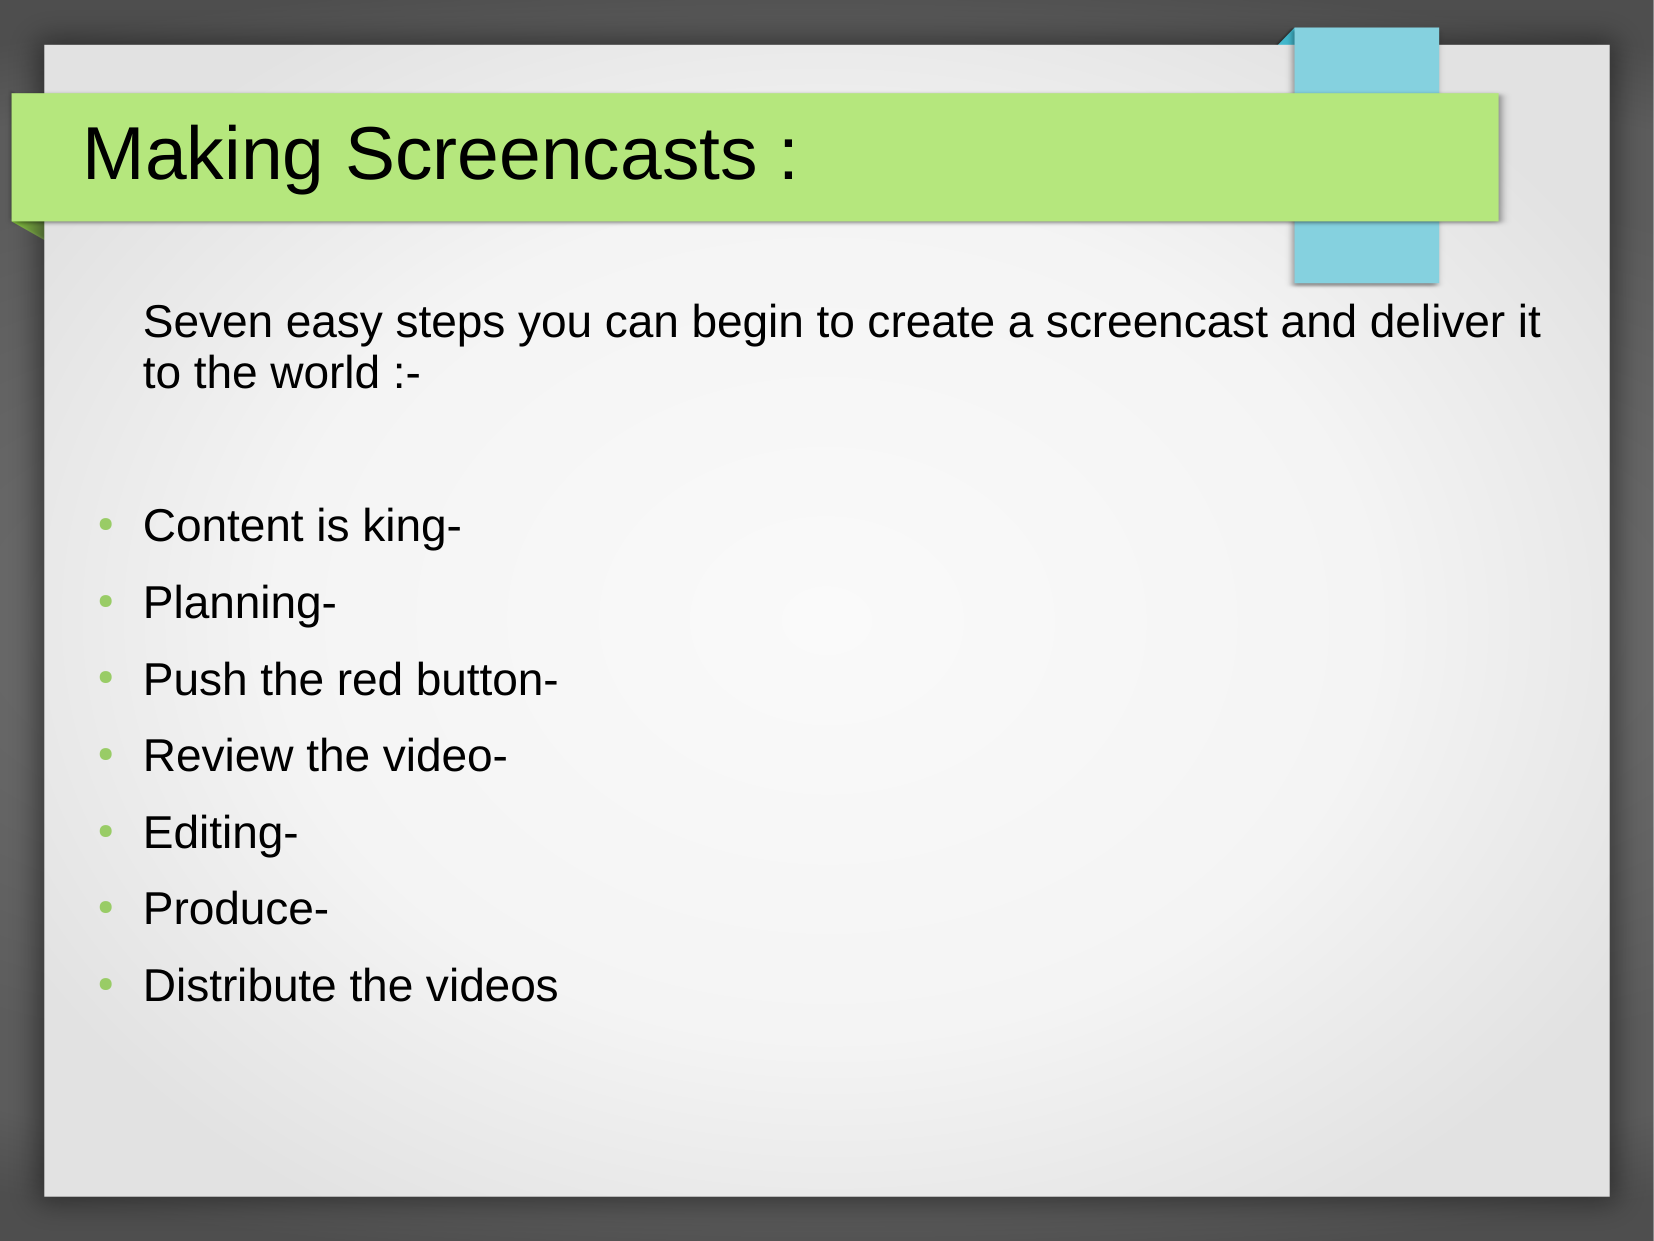

# Making Screencasts :
Seven easy steps you can begin to create a screencast and deliver it to the world :-
Content is king-
Planning-
Push the red button-
Review the video-
Editing-
Produce-
Distribute the videos